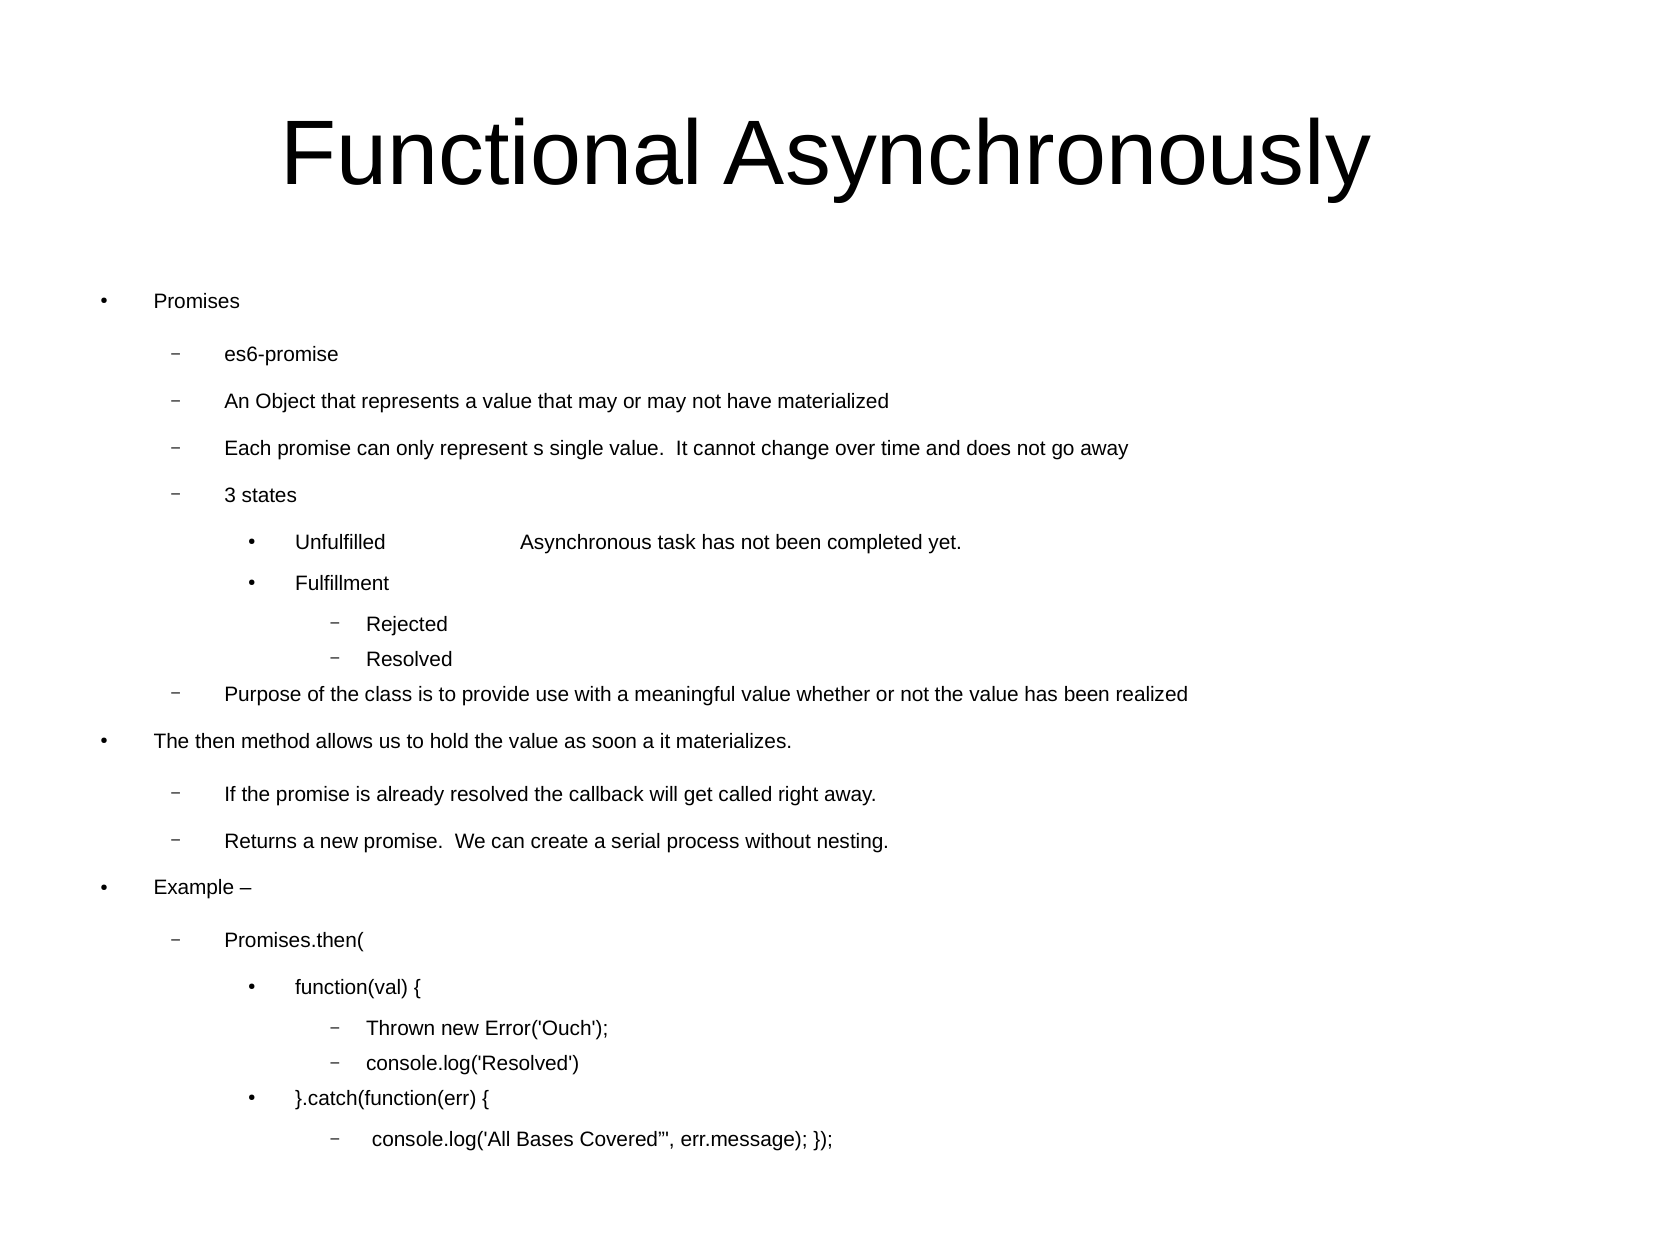

# Functional Asynchronously
Promises
es6-promise
An Object that represents a value that may or may not have materialized
Each promise can only represent s single value. It cannot change over time and does not go away
3 states
Unfulfilled		Asynchronous task has not been completed yet.
Fulfillment
Rejected
Resolved
Purpose of the class is to provide use with a meaningful value whether or not the value has been realized
The then method allows us to hold the value as soon a it materializes.
If the promise is already resolved the callback will get called right away.
Returns a new promise. We can create a serial process without nesting.
Example –
Promises.then(
function(val) {
Thrown new Error('Ouch');
console.log('Resolved')
}.catch(function(err) {
 console.log('All Bases Covered”', err.message); });